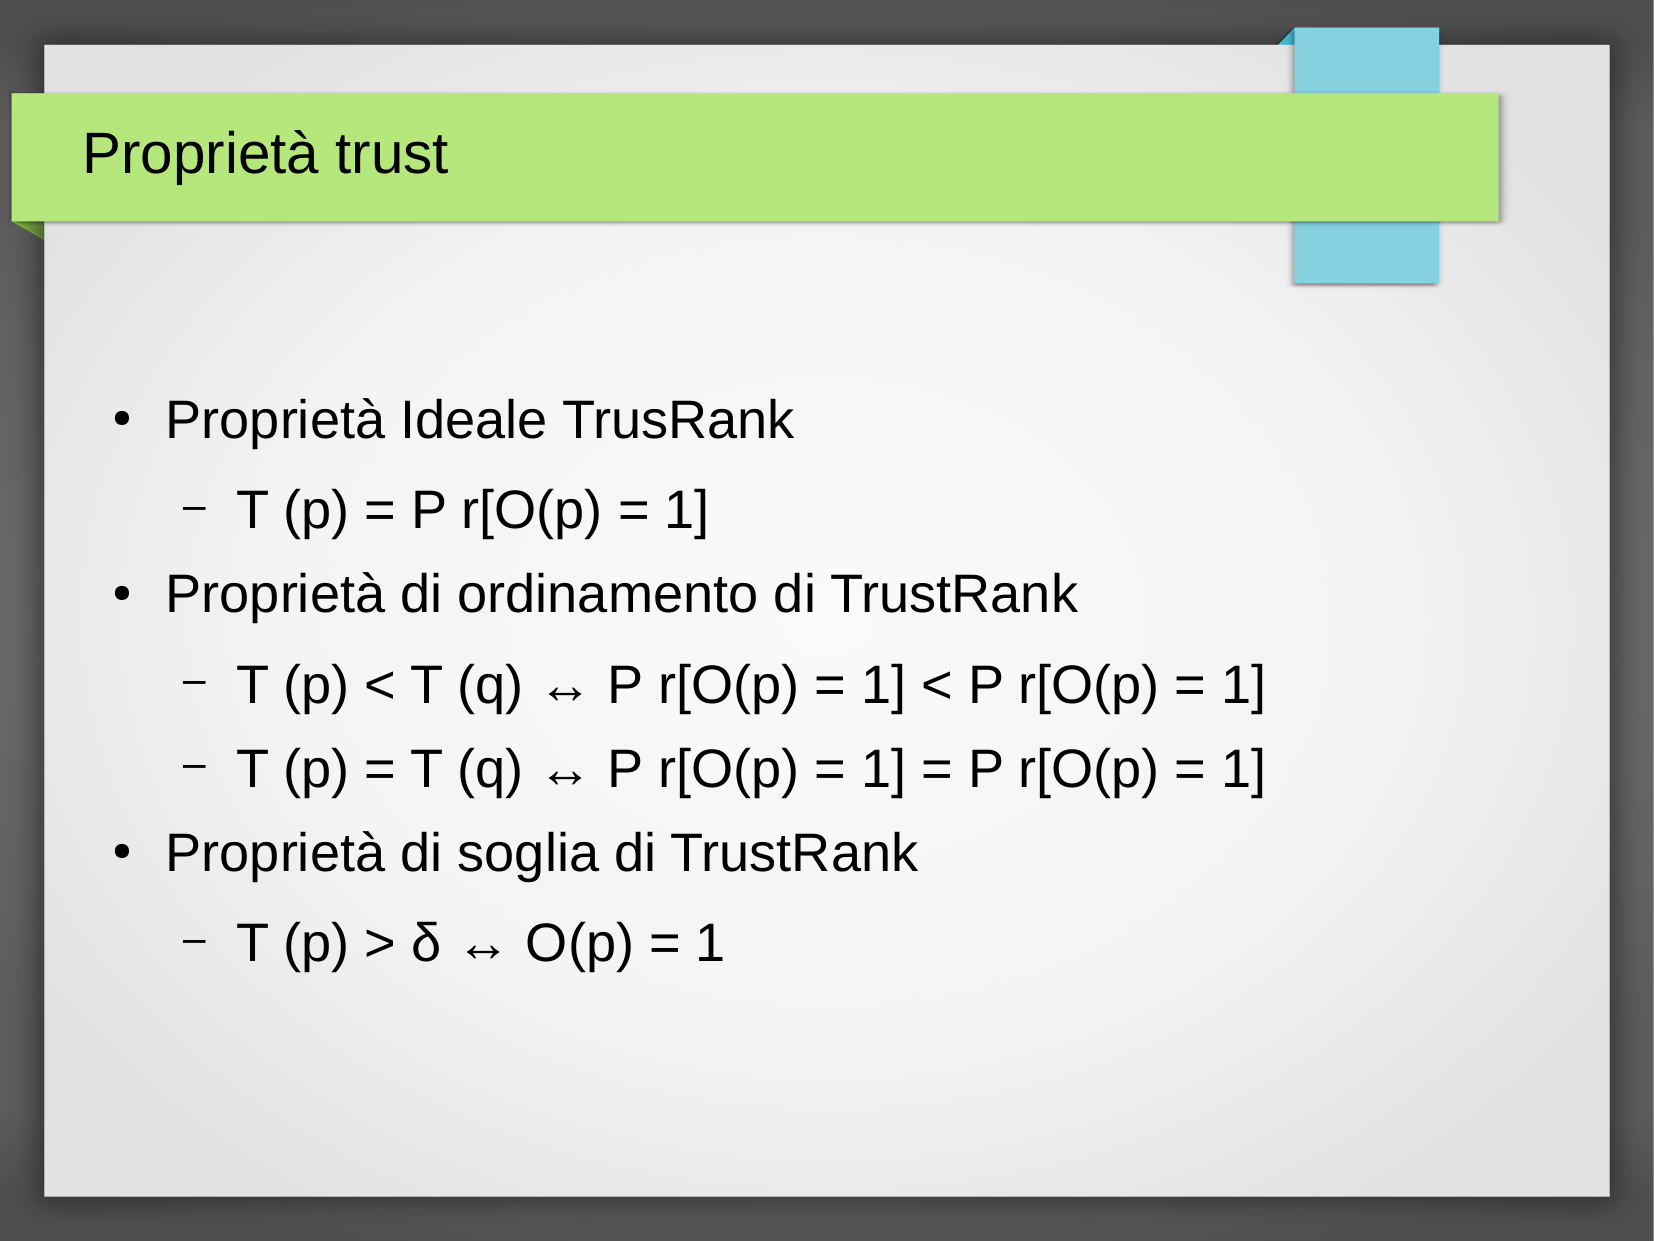

# Proprietà trust
Proprietà Ideale TrusRank
T (p) = P r[O(p) = 1]
Proprietà di ordinamento di TrustRank
T (p) < T (q) ↔ P r[O(p) = 1] < P r[O(p) = 1]
T (p) = T (q) ↔ P r[O(p) = 1] = P r[O(p) = 1]
Proprietà di soglia di TrustRank
T (p) > δ ↔ O(p) = 1